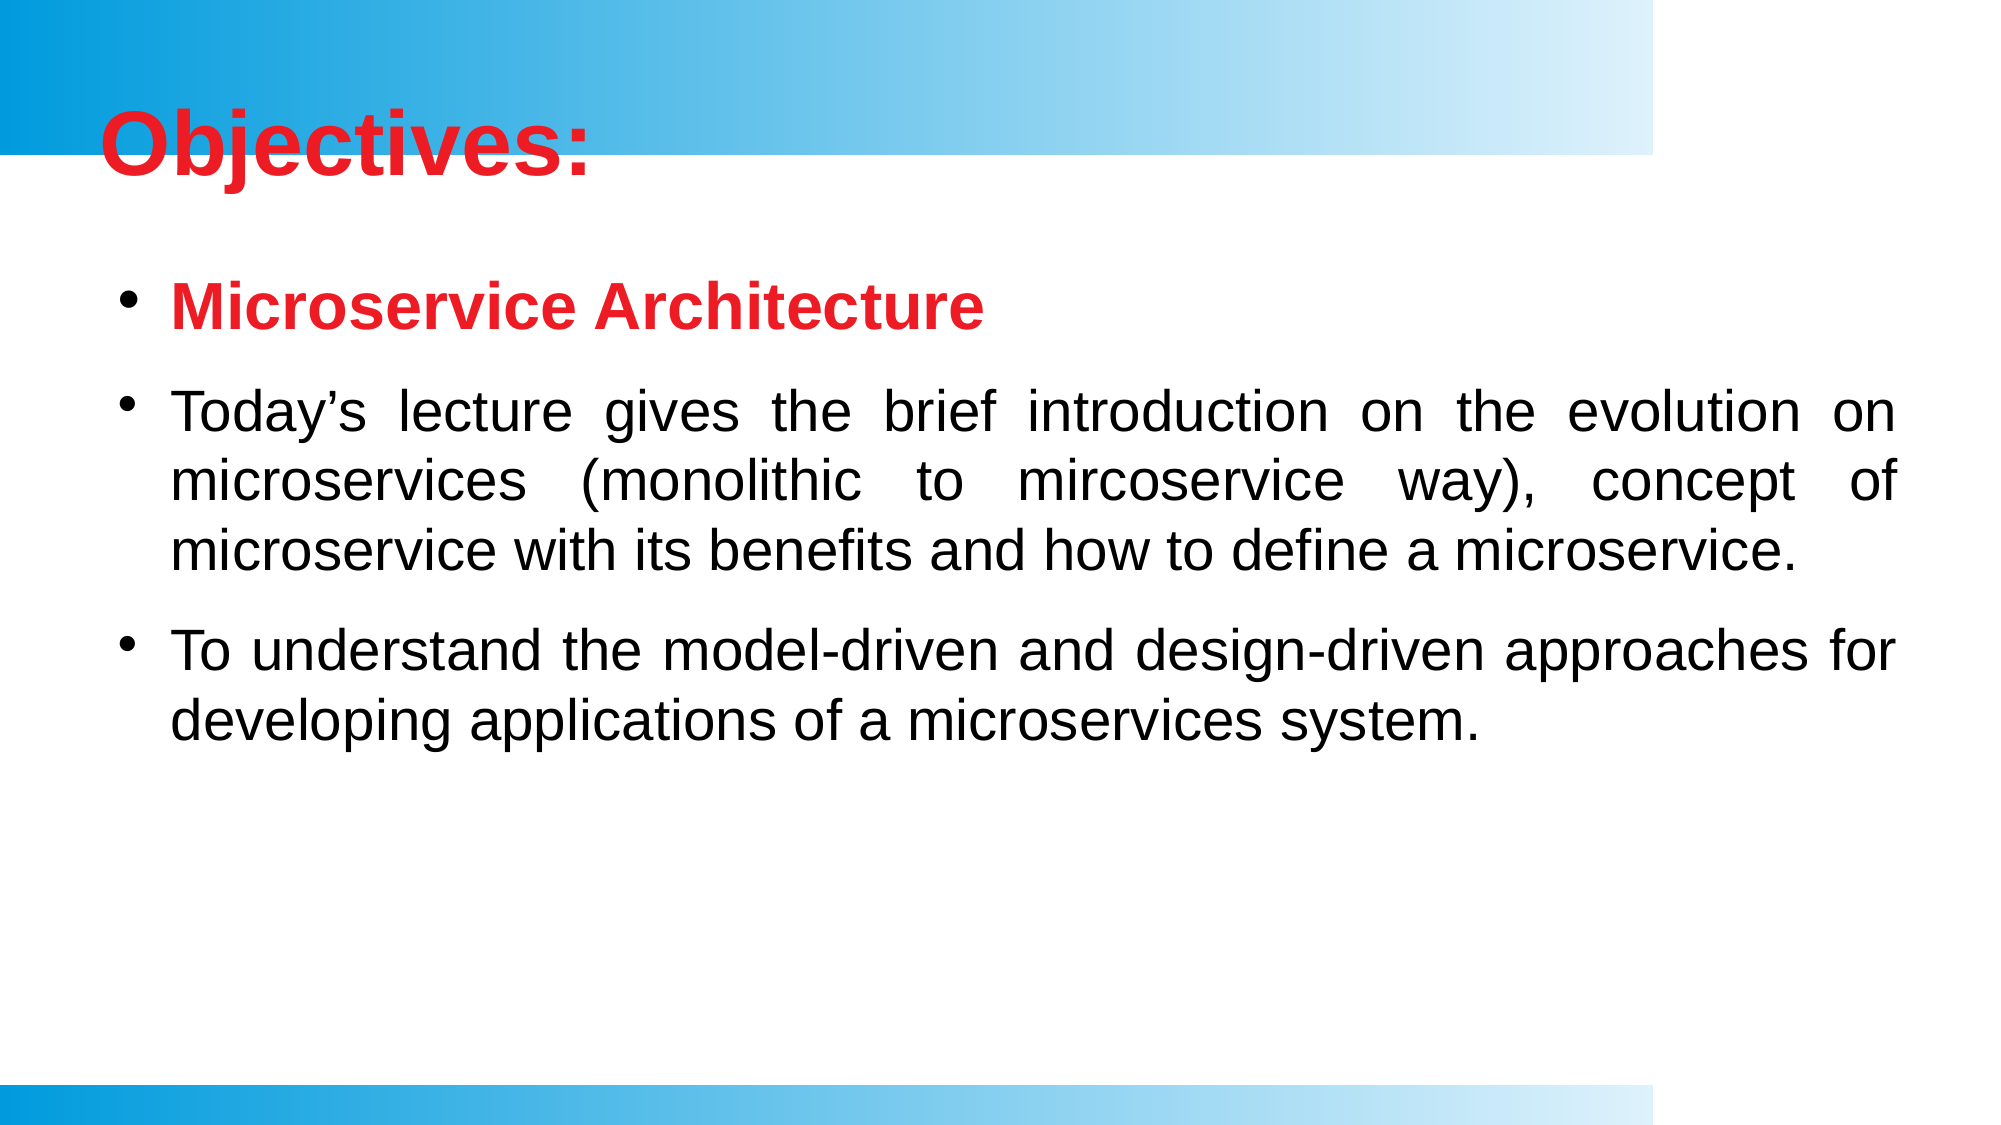

# Objectives:
Microservice Architecture
Today’s lecture gives the brief introduction on the evolution on microservices (monolithic to mircoservice way), concept of microservice with its benefits and how to define a microservice.
To understand the model-driven and design-driven approaches for developing applications of a microservices system.